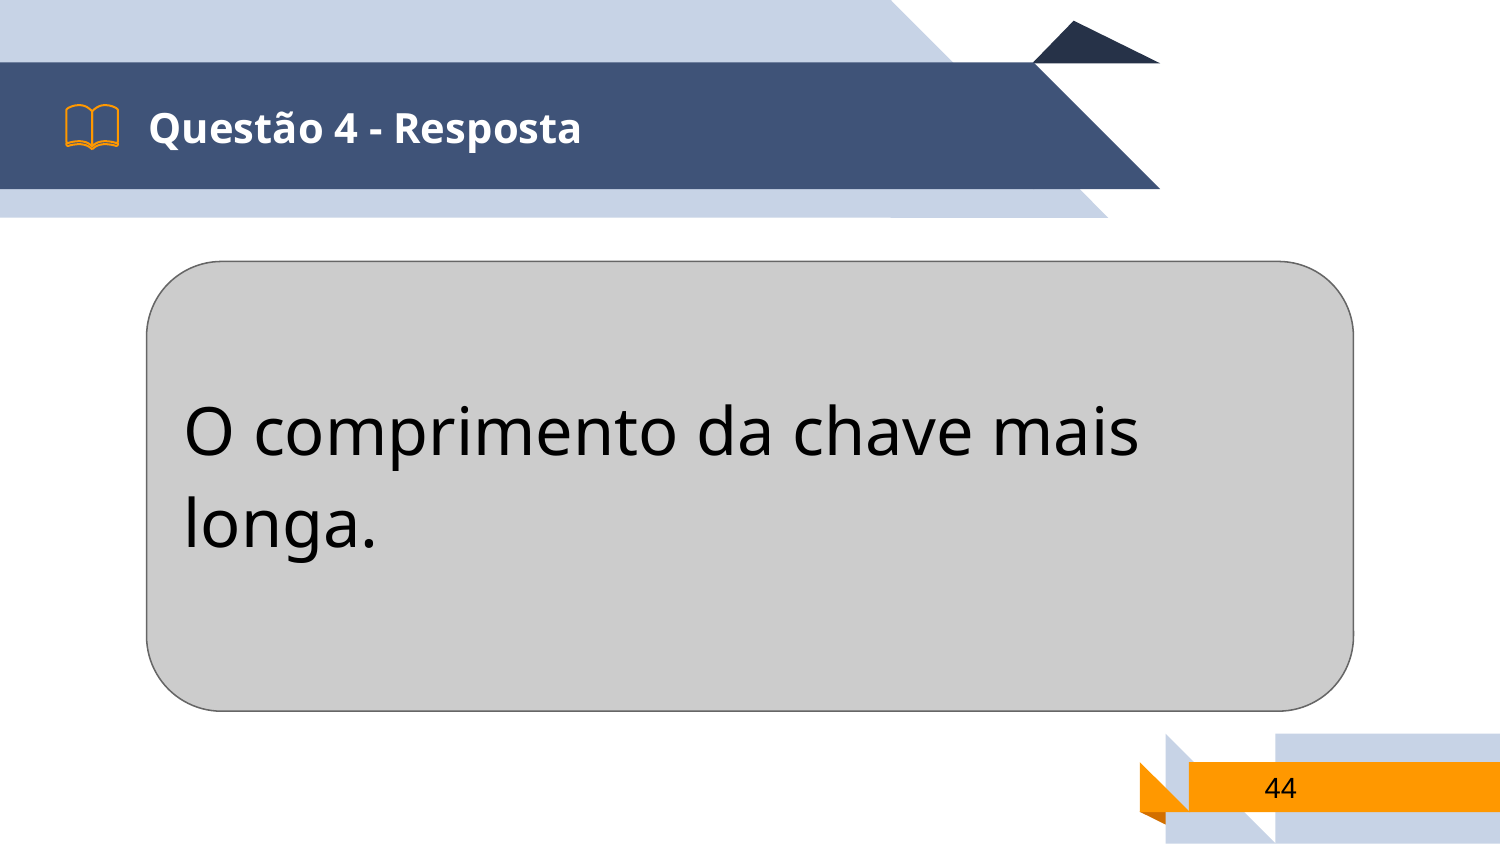

# Questão 4 - Resposta
O comprimento da chave mais longa.